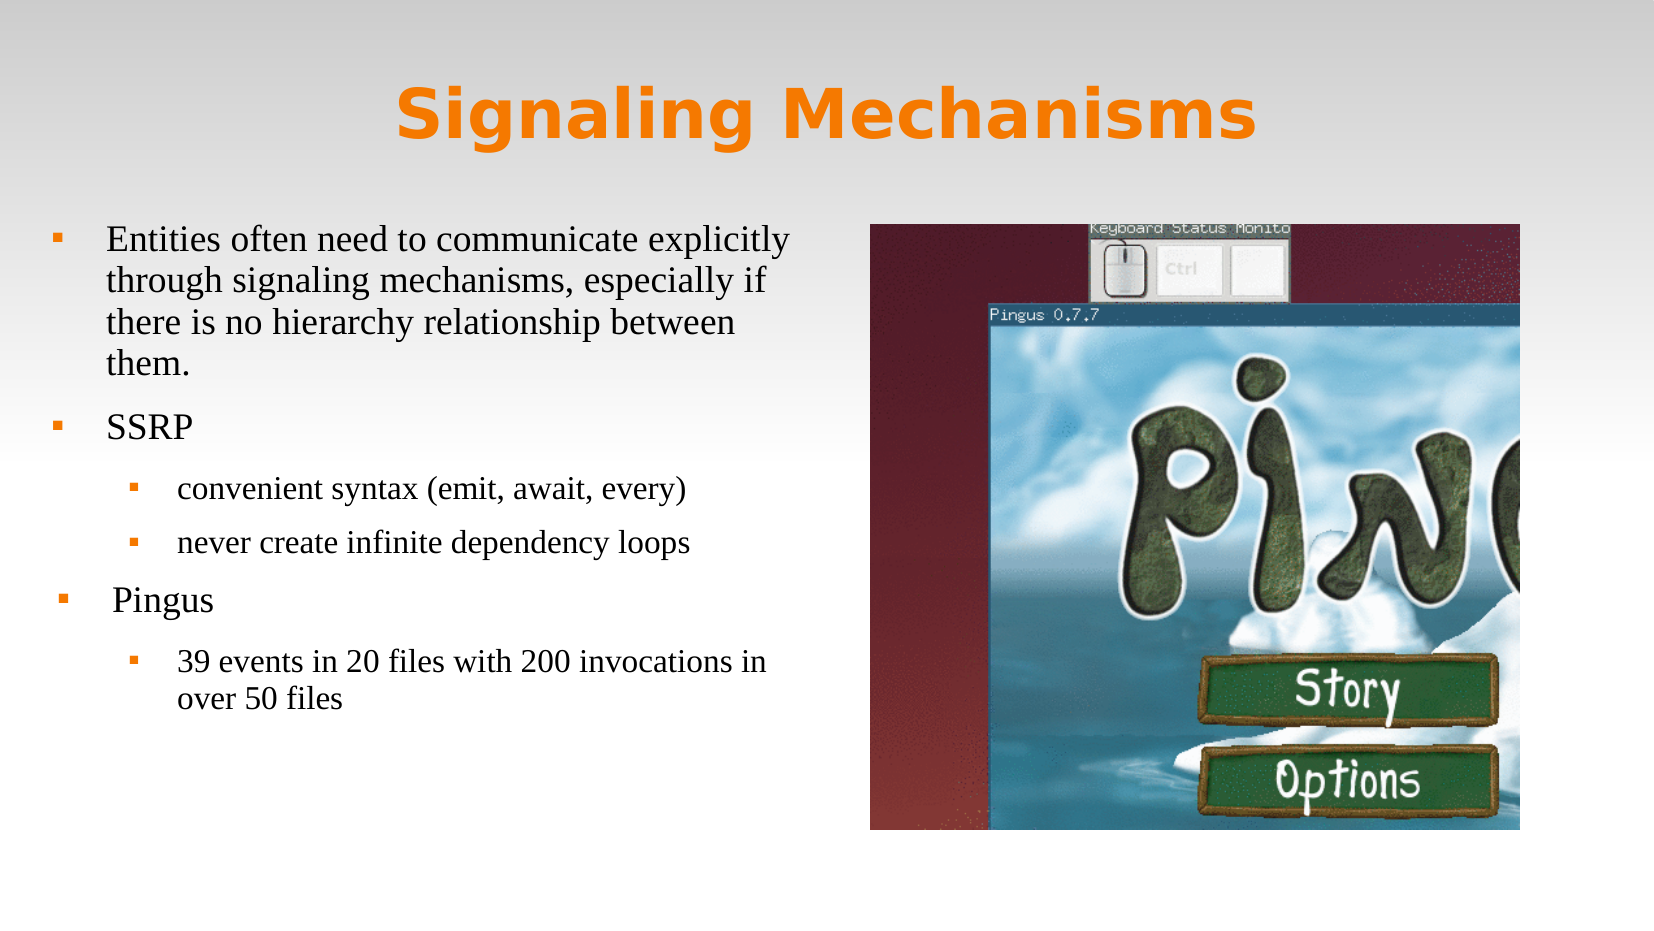

# Signaling Mechanisms
Entities often need to communicate explicitly through signaling mechanisms, especially if there is no hierarchy relationship between them.
SSRP
convenient syntax (emit, await, every)
never create infinite dependency loops
Pingus
39 events in 20 files with 200 invocations in over 50 files